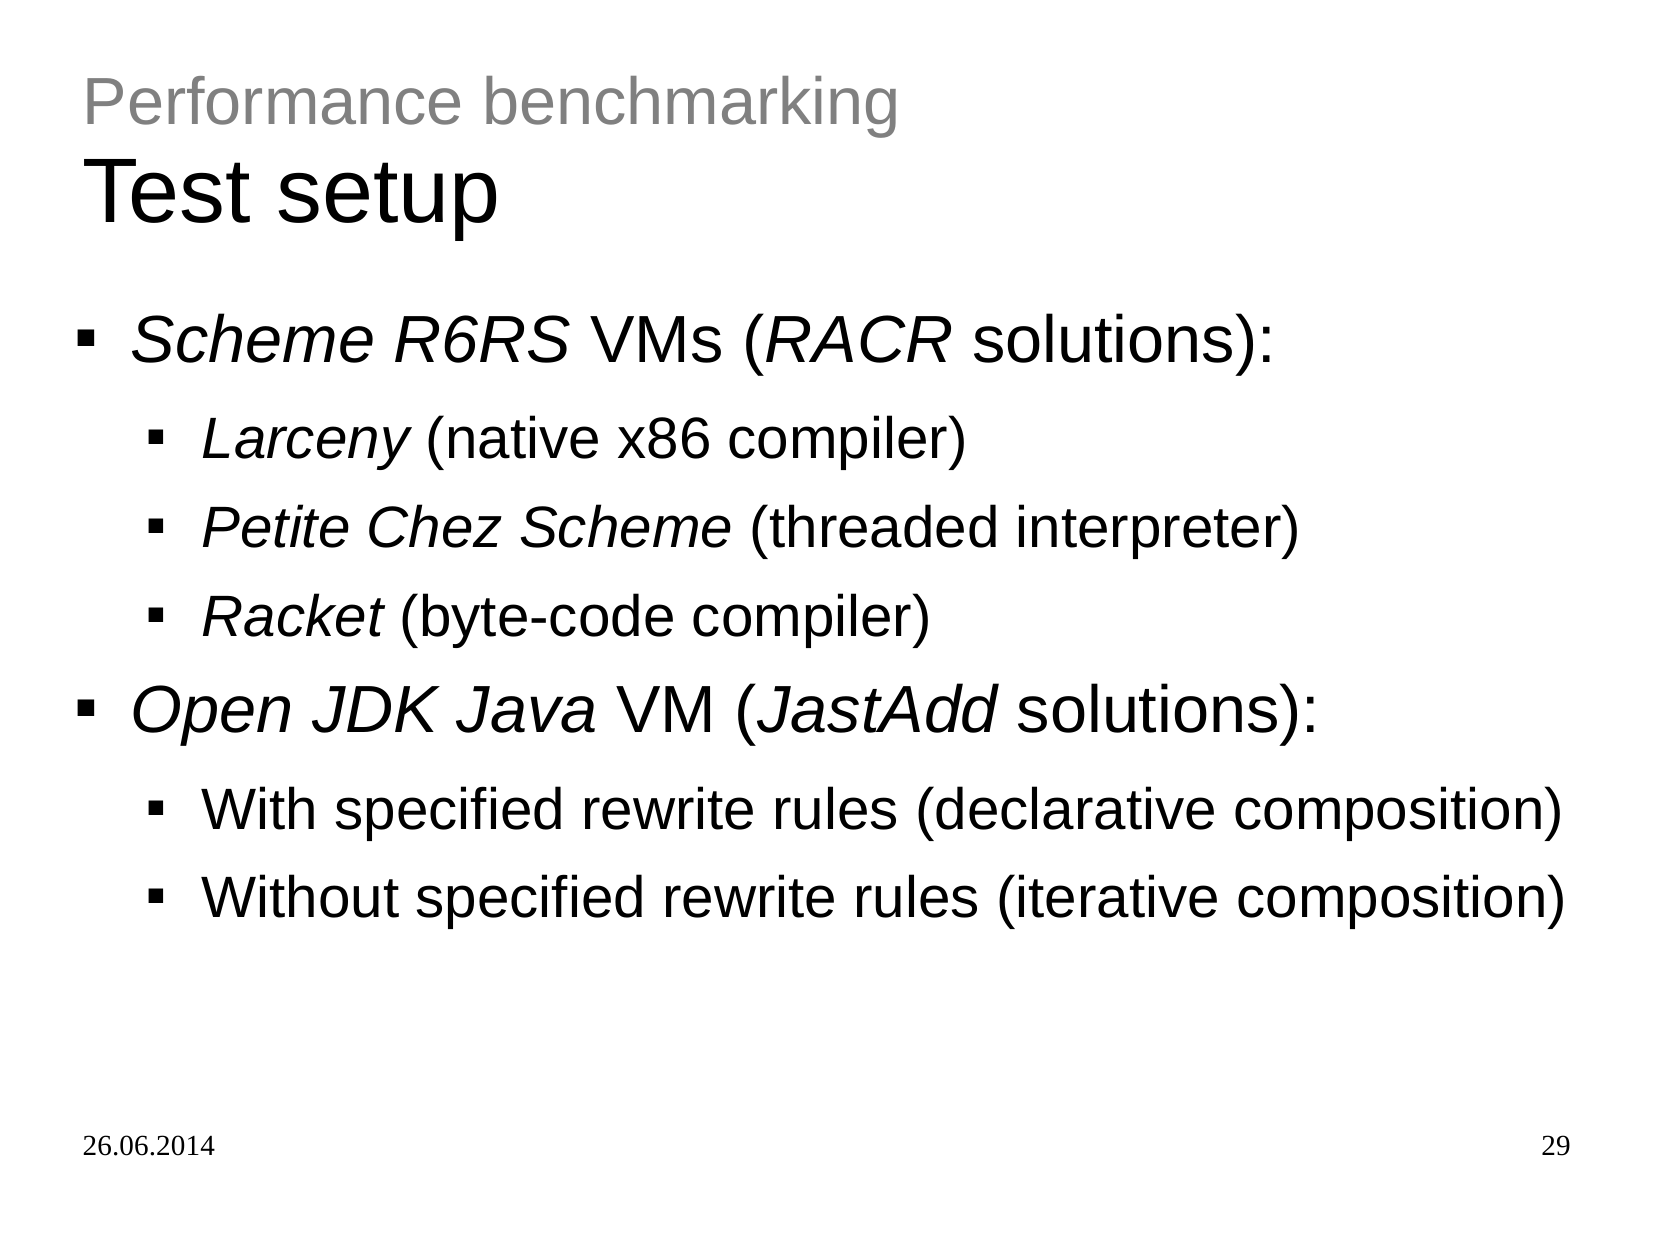

# Performance benchmarking Test setup
Scheme R6RS VMs (RACR solutions):
Larceny (native x86 compiler)
Petite Chez Scheme (threaded interpreter)
Racket (byte-code compiler)
Open JDK Java VM (JastAdd solutions):
With specified rewrite rules (declarative composition)
Without specified rewrite rules (iterative composition)
26.06.2014
29